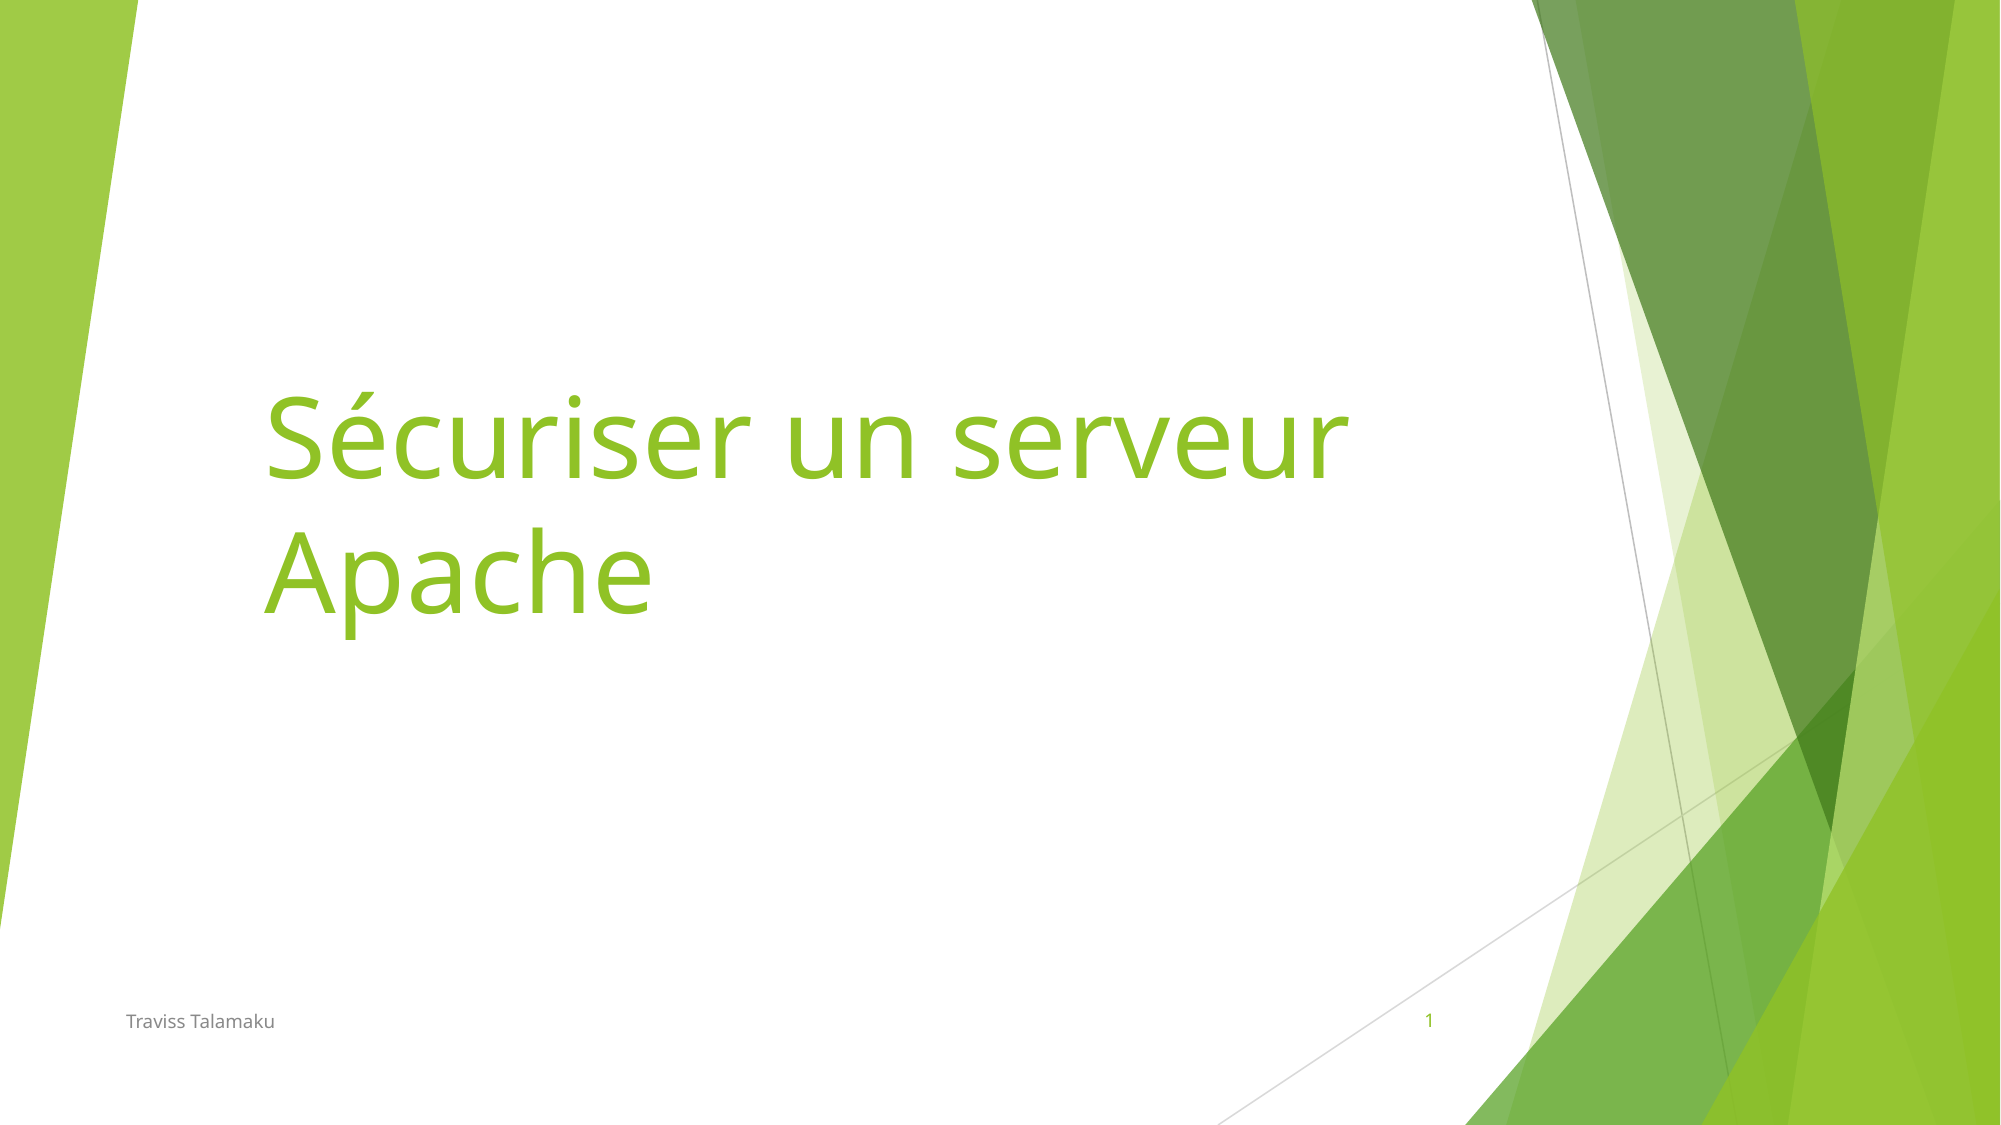

# Sécuriser un serveur Apache
Traviss Talamaku